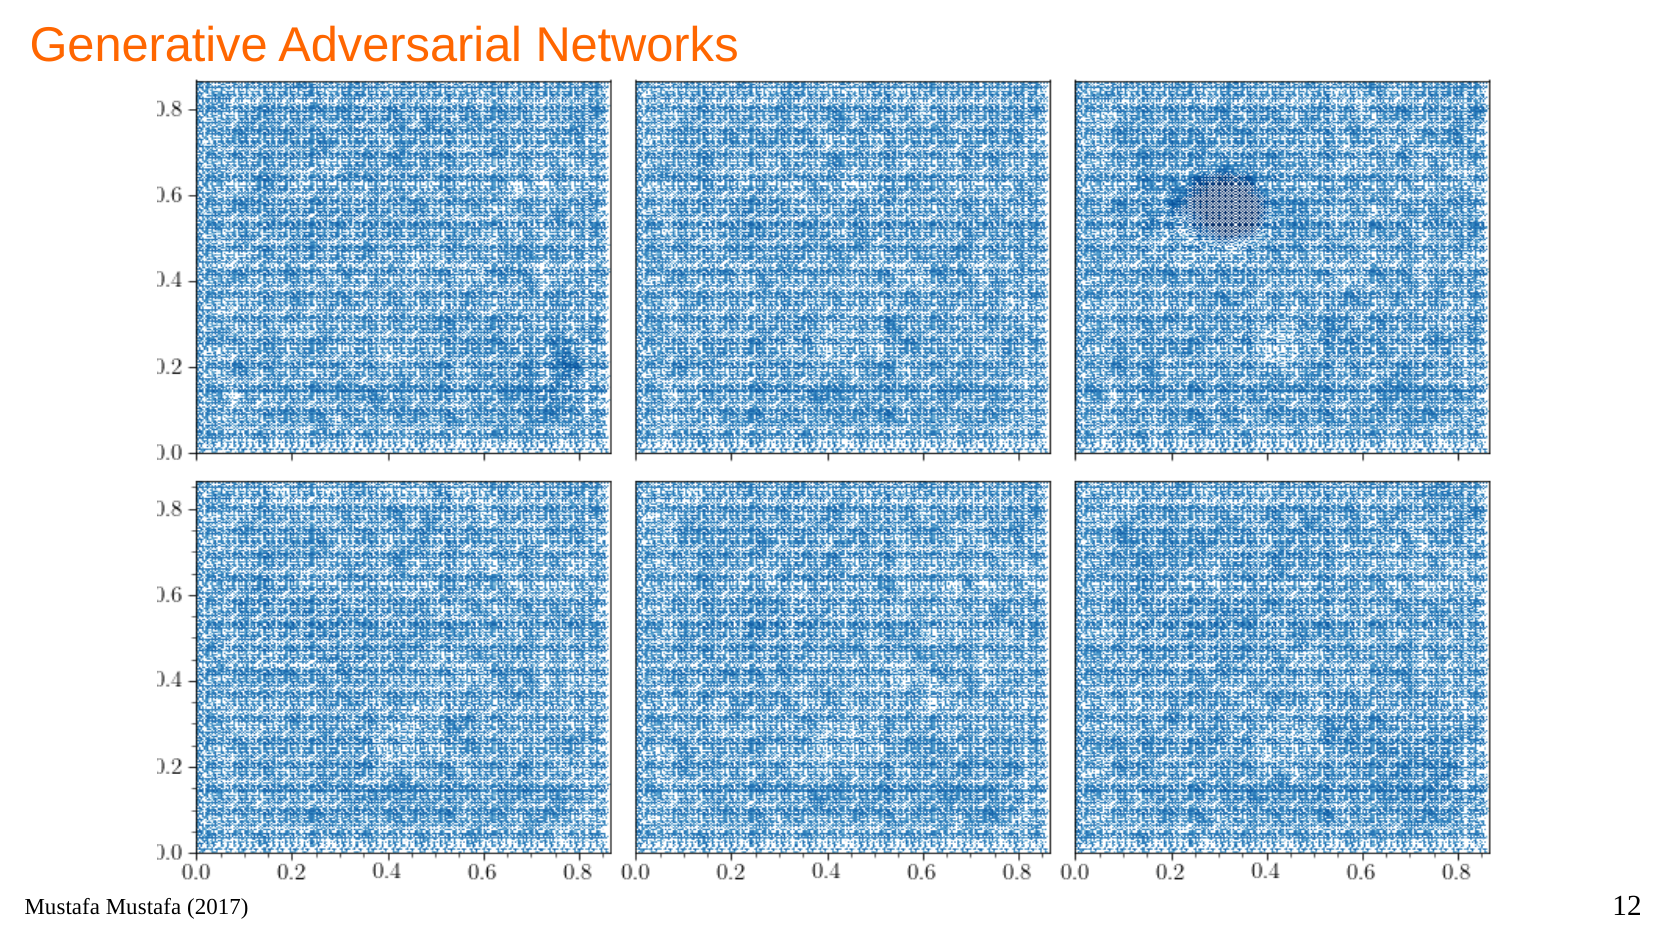

# Generative Adversarial Networks
12
Mustafa Mustafa (2017)